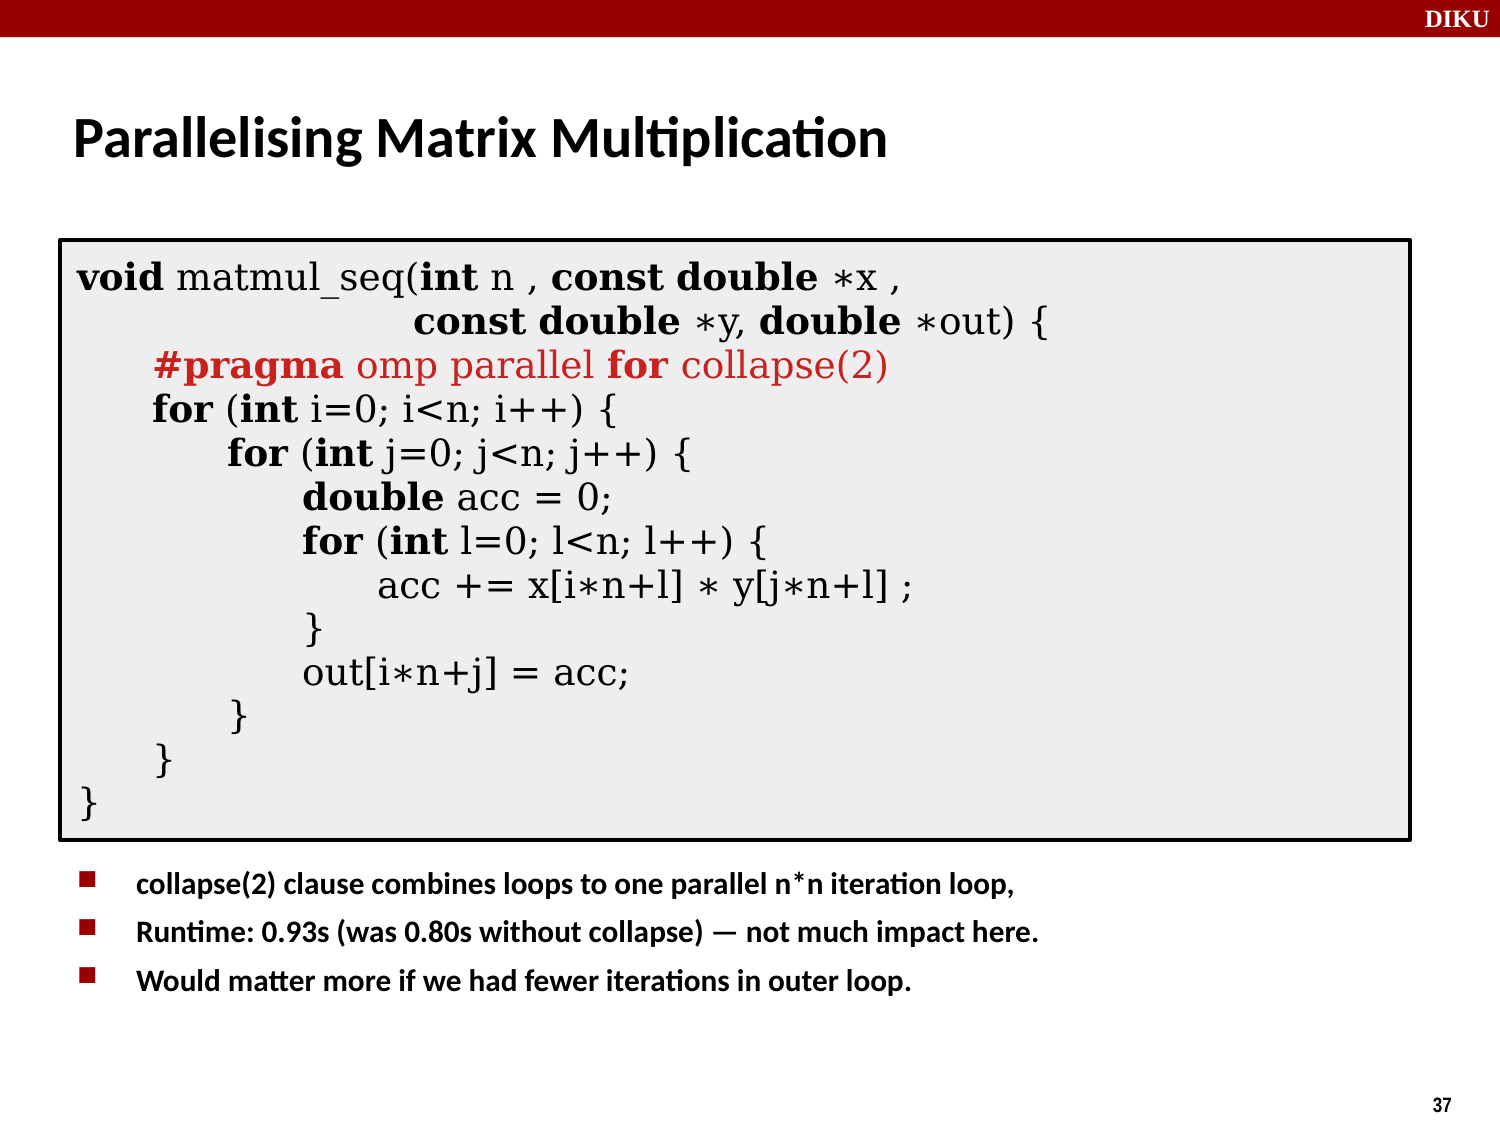

Parallelising Matrix Multiplication
void matmul_seq(int n , const double ∗x ,
				 const double ∗y, double ∗out) {
	#pragma omp parallel for collapse(2)
	for (int i=0; i<n; i++) {
		for (int j=0; j<n; j++) {
			double acc = 0;
			for (int l=0; l<n; l++) {
				acc += x[i∗n+l] ∗ y[j∗n+l] ;
			}
			out[i∗n+j] = acc;
		}
	}
}
collapse(2) clause combines loops to one parallel n*n iteration loop,
Runtime: 0.93s (was 0.80s without collapse) — not much impact here.
Would matter more if we had fewer iterations in outer loop.